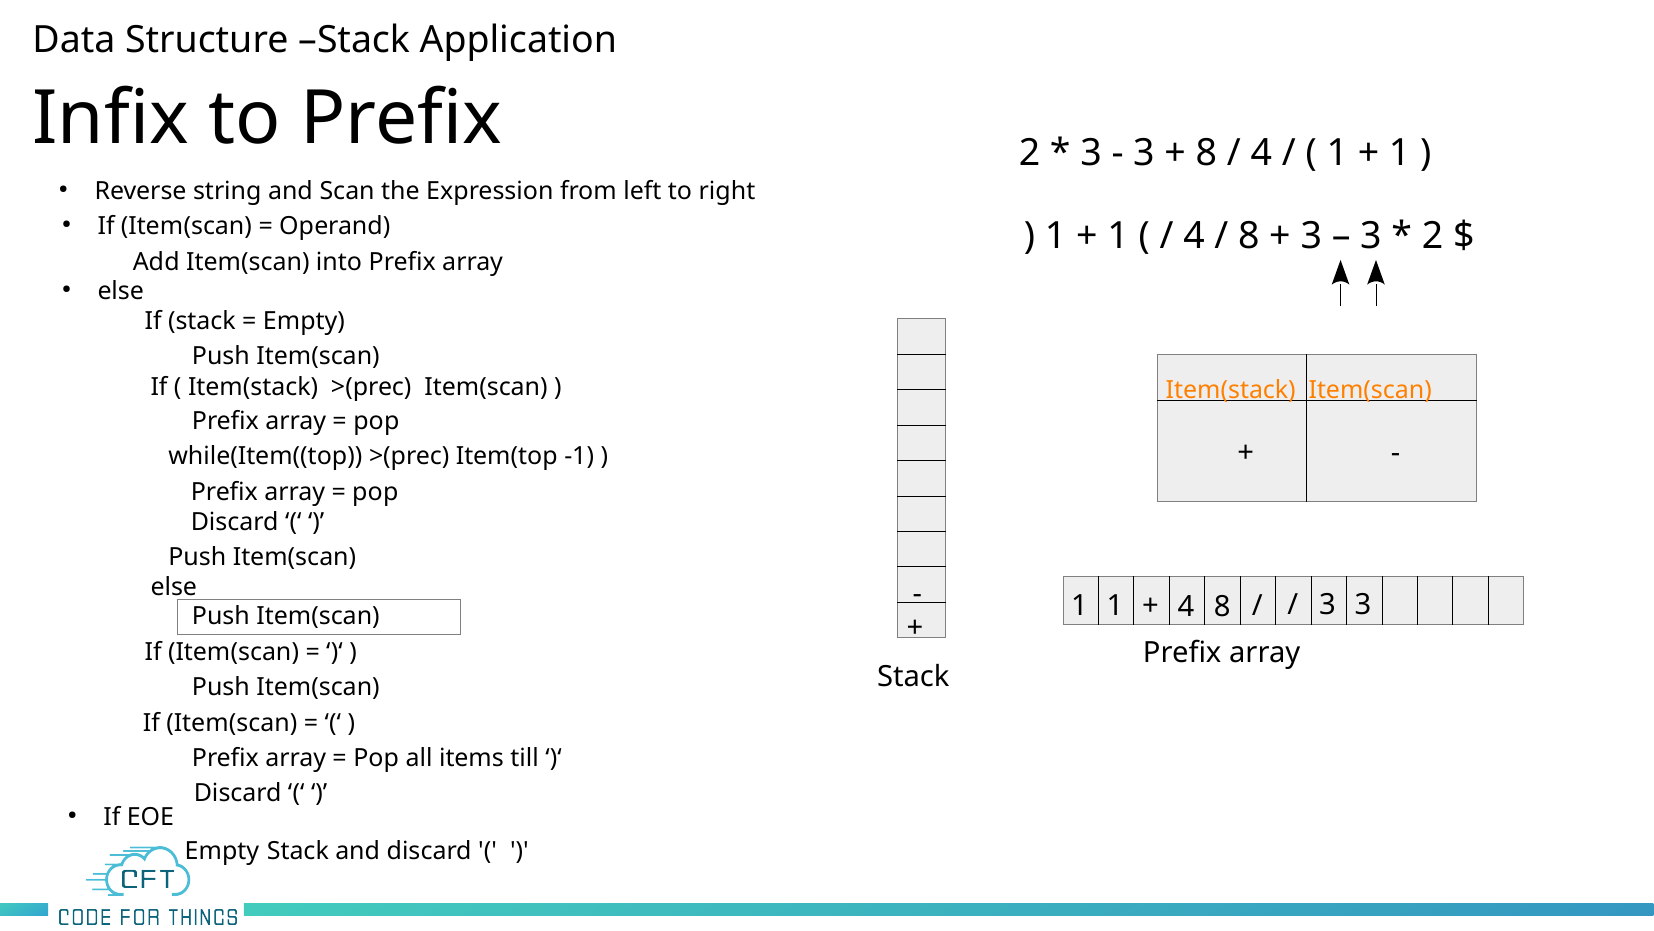

# Data Structure –Stack Application Infix to Prefix
2 * 3 - 3 + 8 / 4 / ( 1 + 1 )
Reverse string and Scan the Expression from left to right
If (Item(scan) = Operand)
) 1 + 1 ( / 4 / 8 + 3 – 3 * 2 $
Add Item(scan) into Prefix array
else
If (stack = Empty)
Push Item(scan)
Item(stack) Item(scan)
If ( Item(stack) >(prec) Item(scan) )
Prefix array = pop
+
-
while(Item((top)) >(prec) Item(top -1) )
Prefix array = pop
Discard ‘(‘ ‘)’
Push Item(scan)
else
-
/
3
3
Prefix array
1
/
1
+
4
8
Push Item(scan)
+
If (Item(scan) = ‘)‘ )
Stack
Push Item(scan)
If (Item(scan) = ‘(‘ )
Prefix array = Pop all items till ‘)‘
Discard ‘(‘ ‘)’
If EOE
Empty Stack and discard '(' ')'